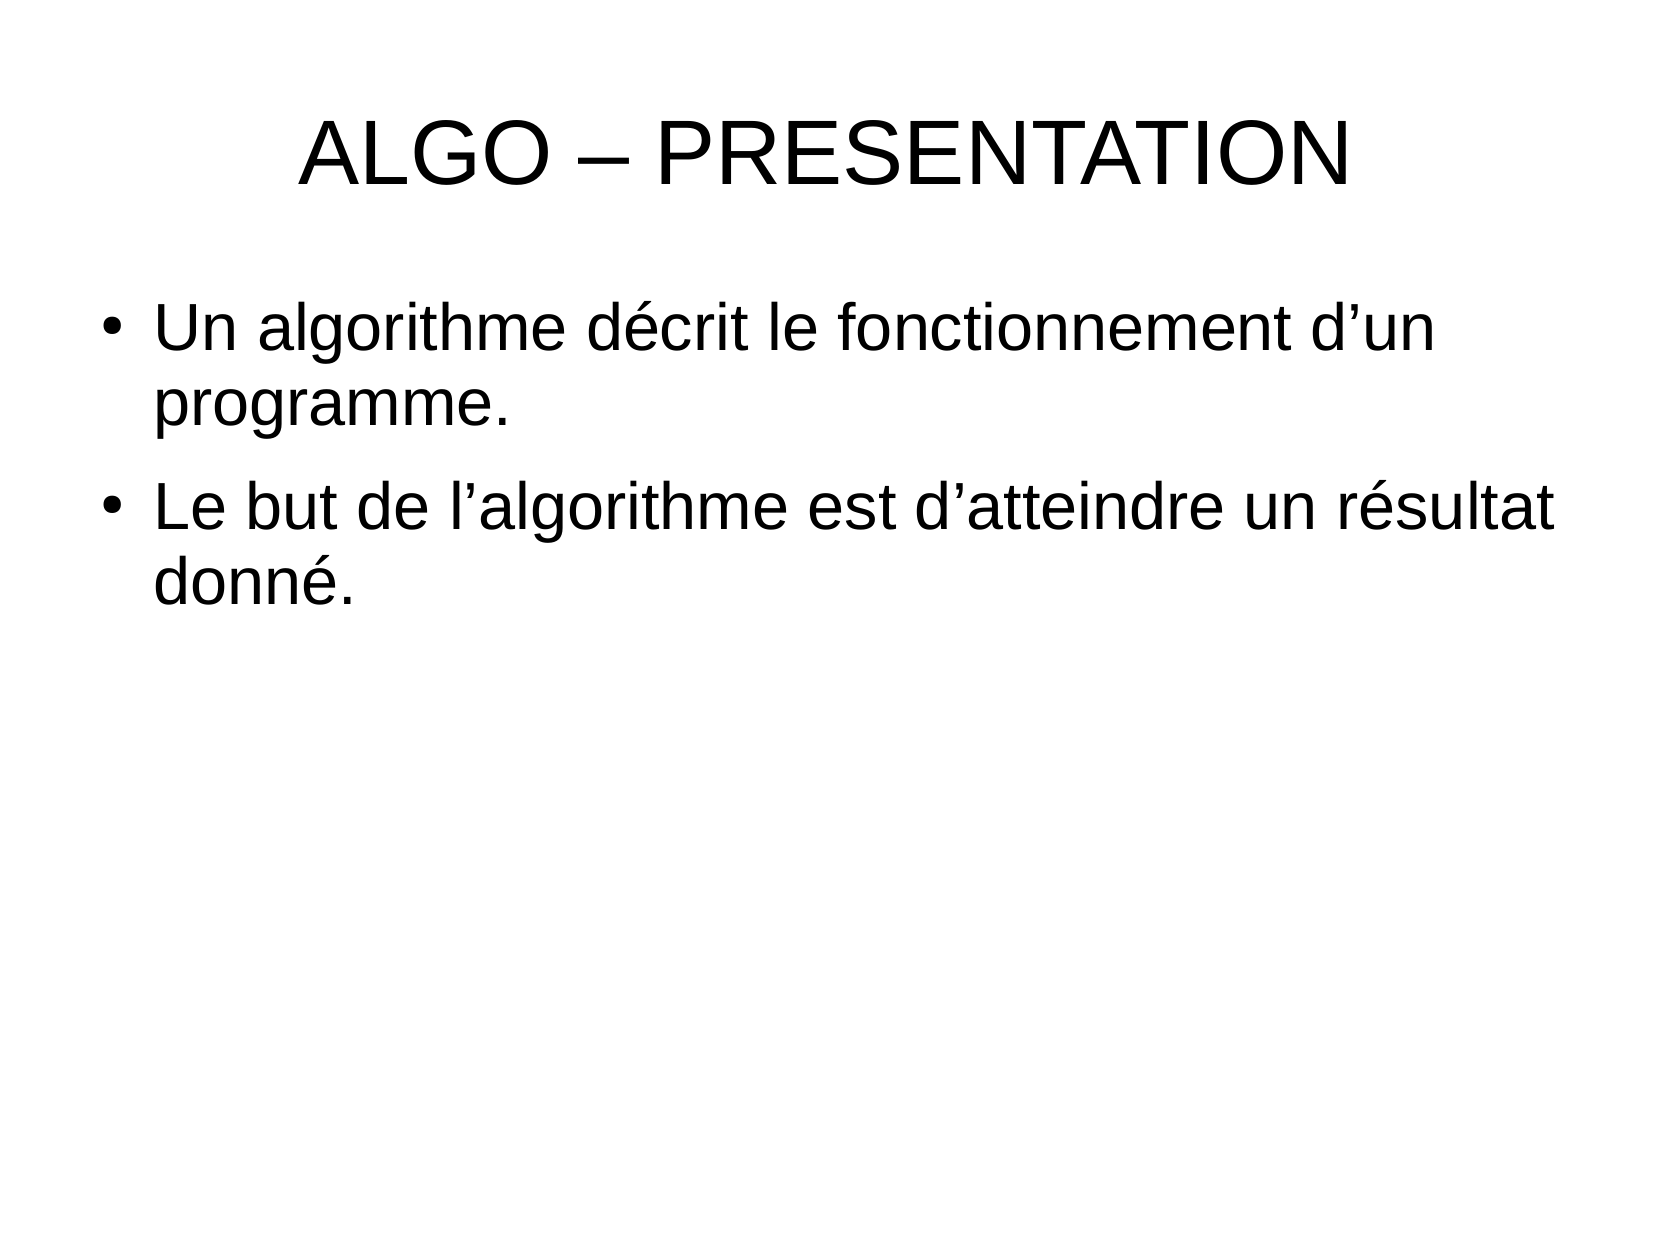

# ALGO – PRESENTATION
Un algorithme décrit le fonctionnement d’un programme.
Le but de l’algorithme est d’atteindre un résultat donné.